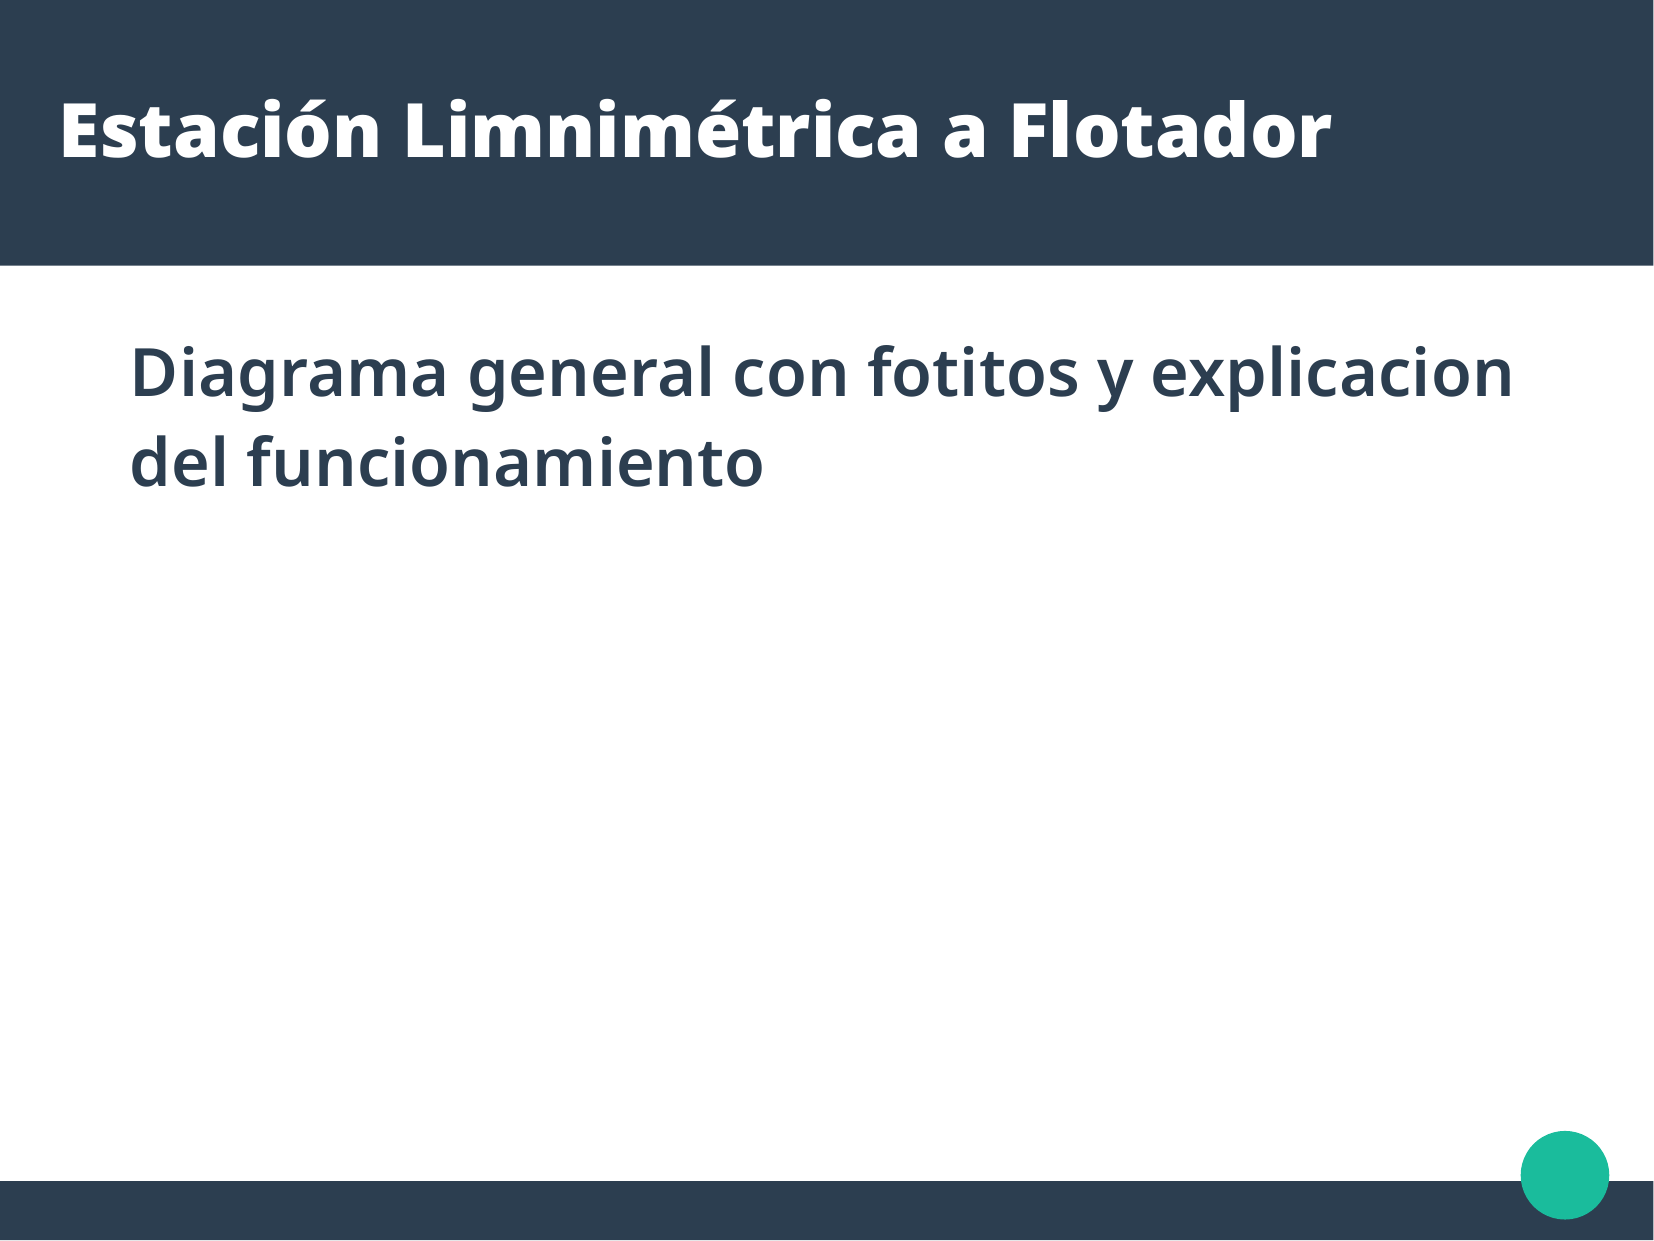

# Estación Limnimétrica a Flotador
Diagrama general con fotitos y explicacion del funcionamiento